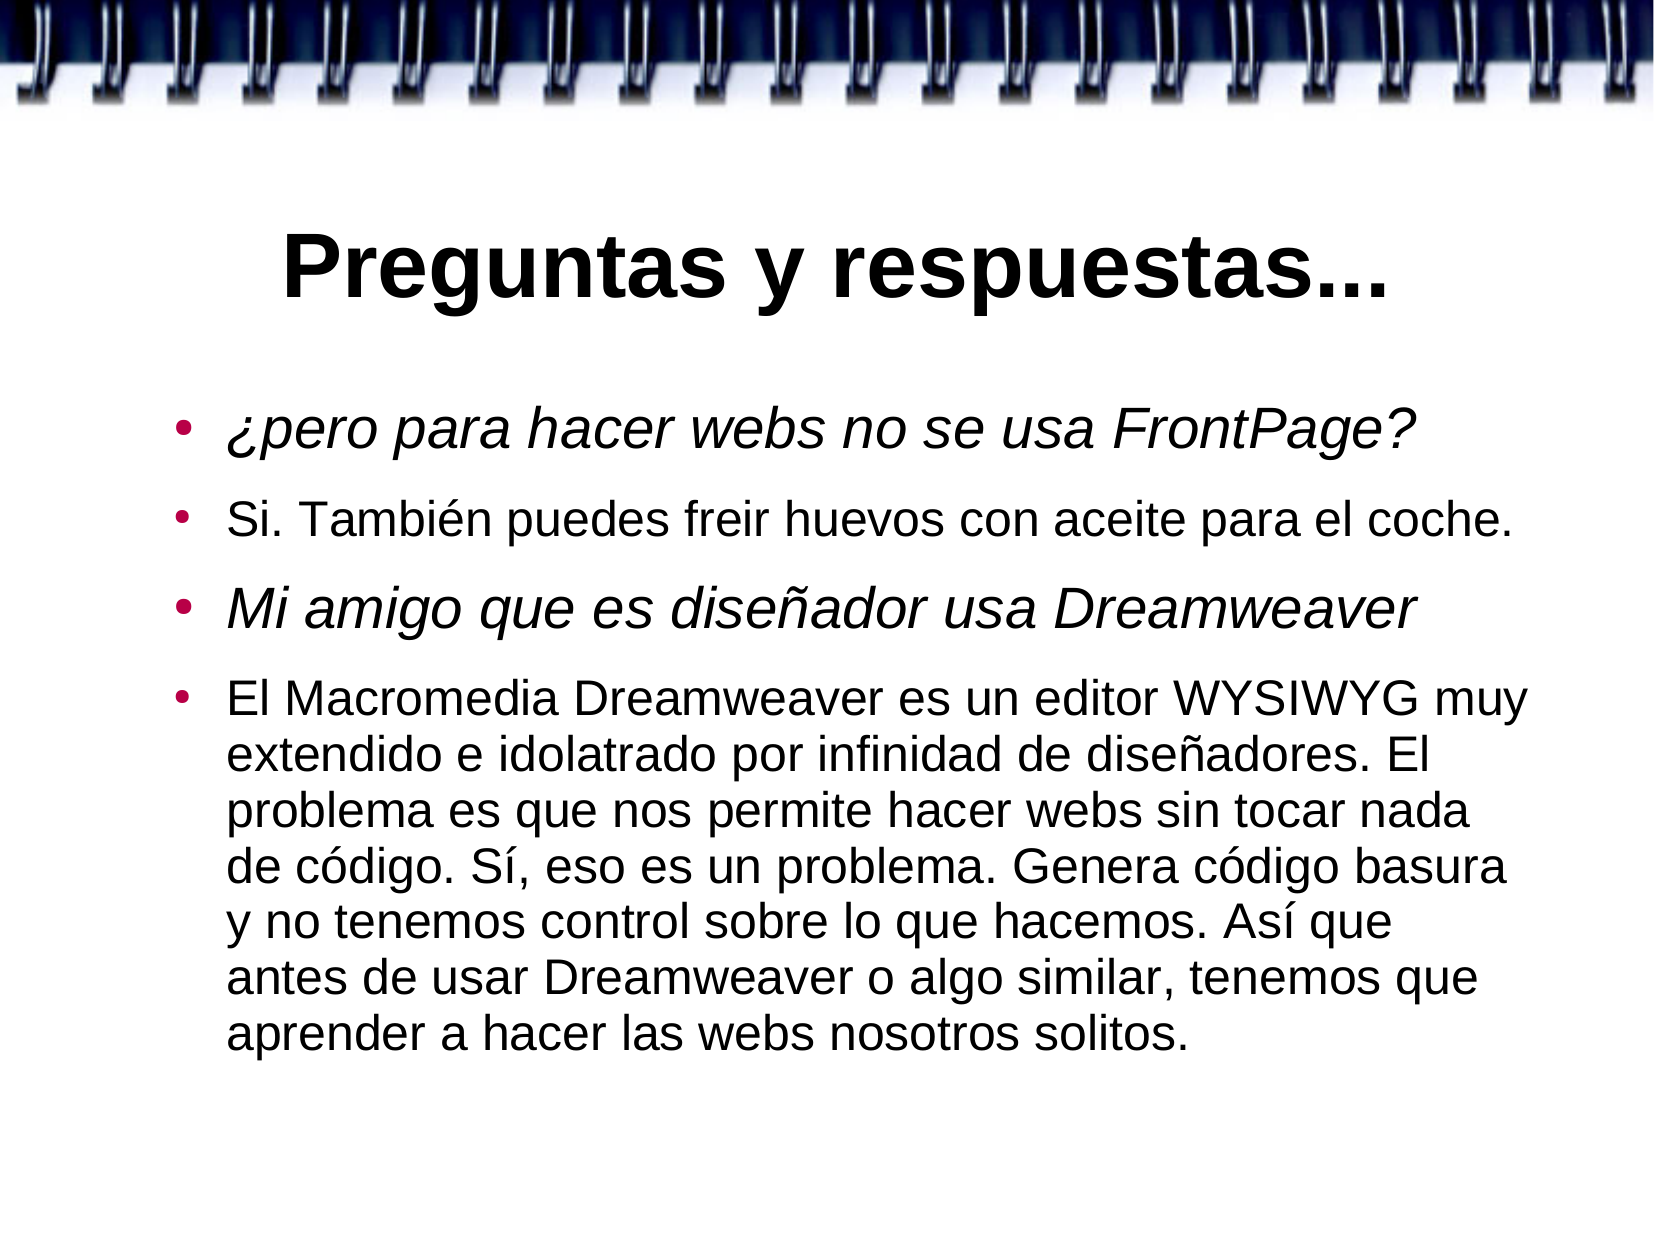

# Preguntas y respuestas...
¿pero para hacer webs no se usa FrontPage?
Si. También puedes freir huevos con aceite para el coche.
Mi amigo que es diseñador usa Dreamweaver
El Macromedia Dreamweaver es un editor WYSIWYG muy extendido e idolatrado por infinidad de diseñadores. El problema es que nos permite hacer webs sin tocar nada de código. Sí, eso es un problema. Genera código basura y no tenemos control sobre lo que hacemos. Así que antes de usar Dreamweaver o algo similar, tenemos que aprender a hacer las webs nosotros solitos.